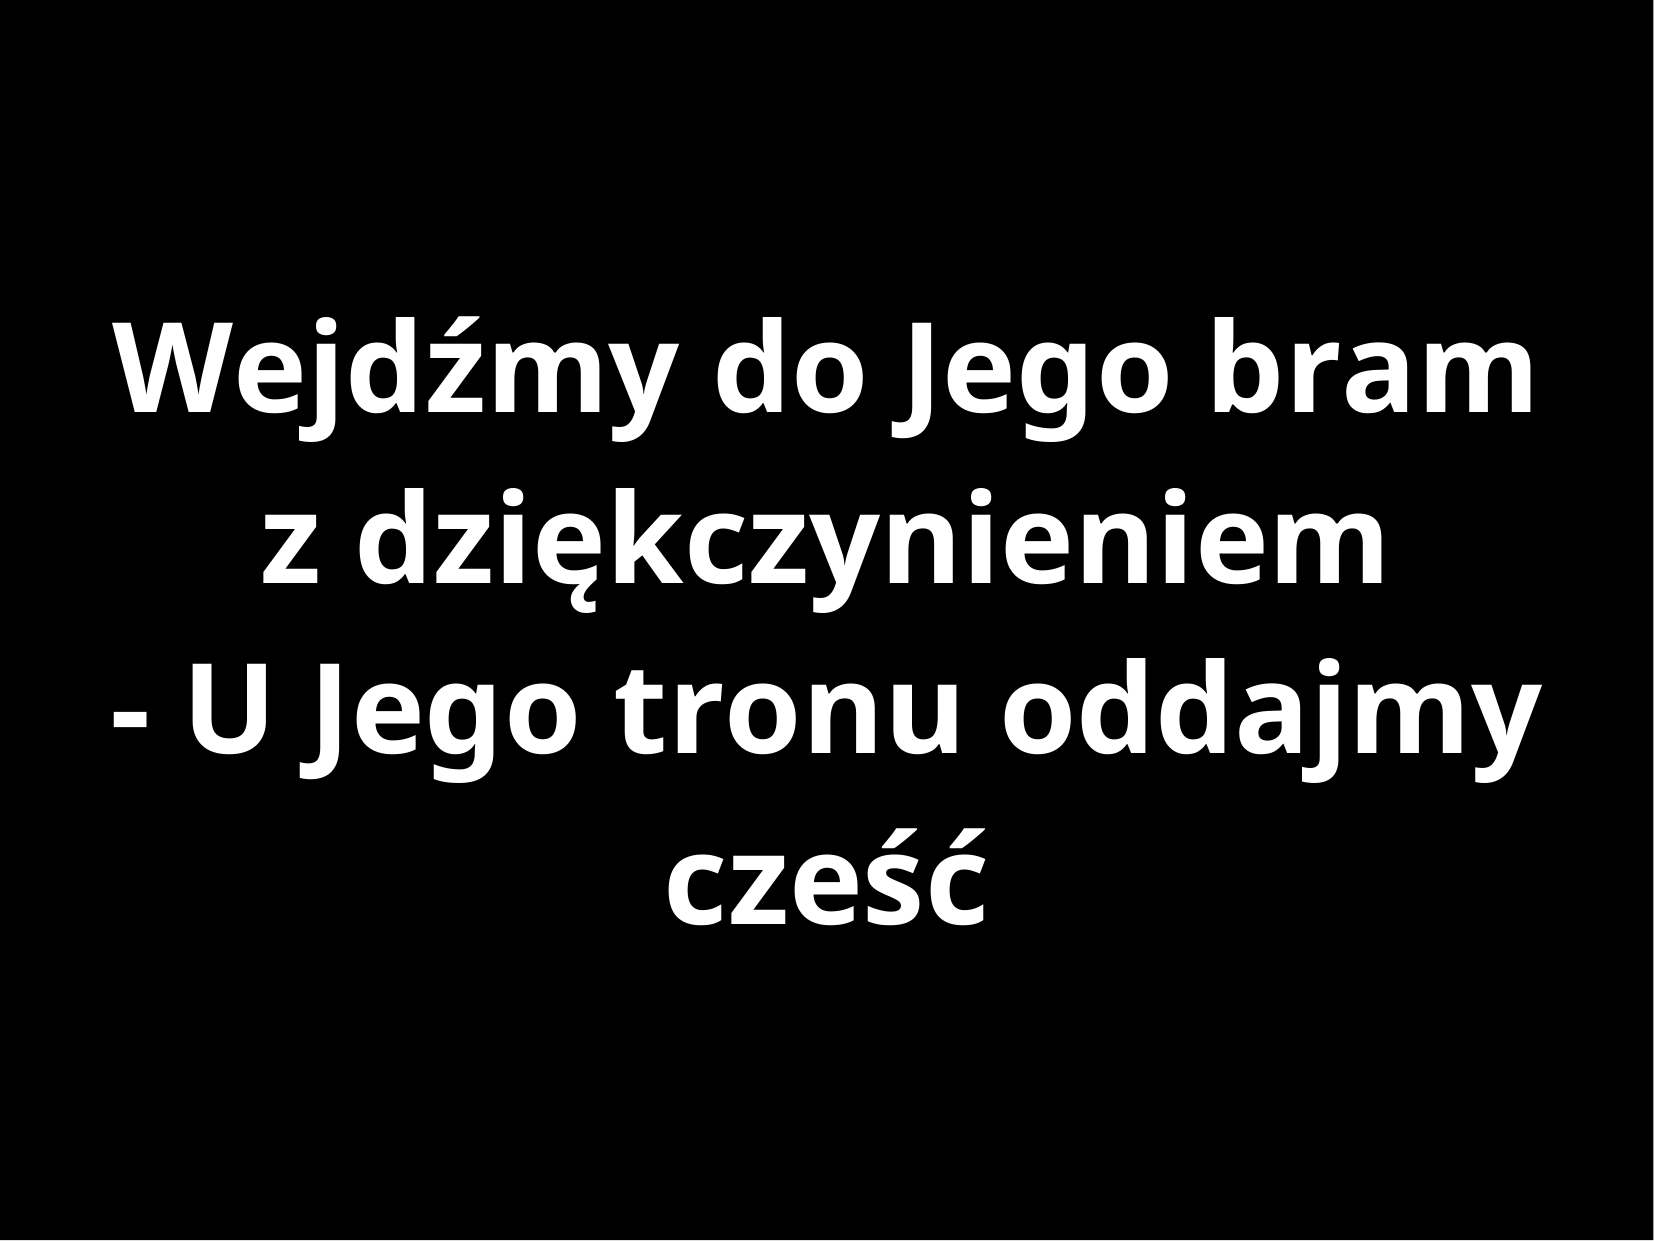

# Wejdźmy do Jego bram z dziękczynieniem - U Jego tronu oddajmy cześć